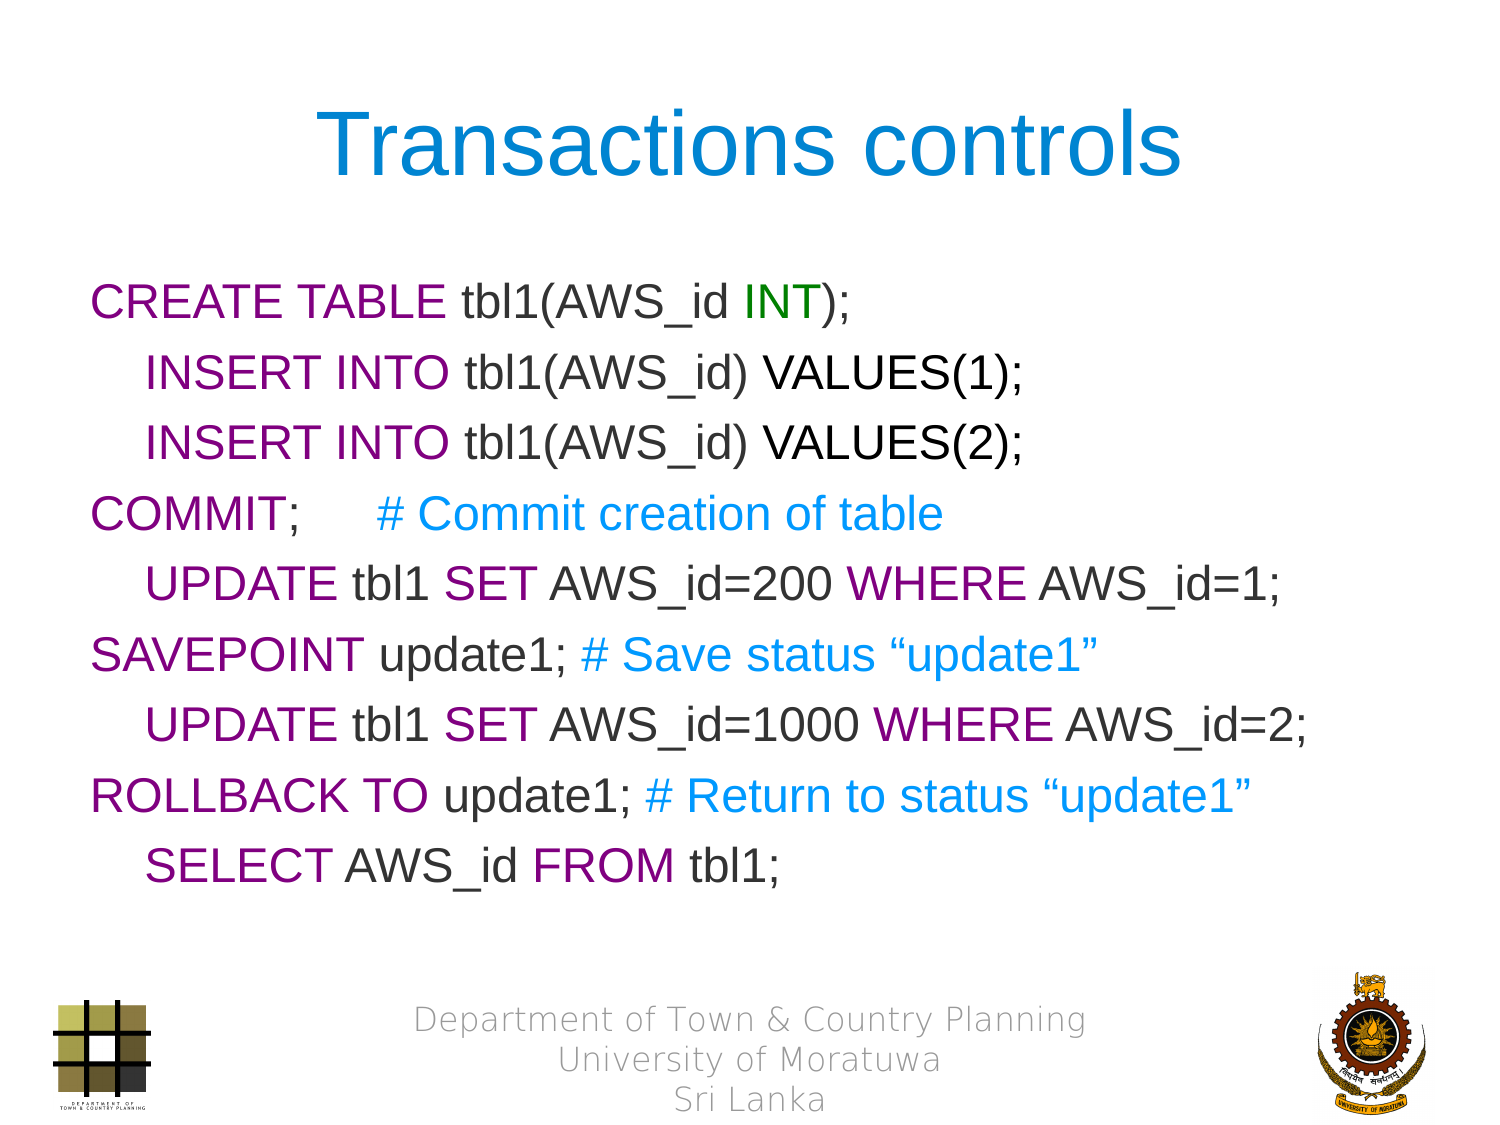

# Transactions controls
CREATE TABLE tbl1(AWS_id INT);
 INSERT INTO tbl1(AWS_id) VALUES(1);
 INSERT INTO tbl1(AWS_id) VALUES(2);
COMMIT; 		# Commit creation of table
 UPDATE tbl1 SET AWS_id=200 WHERE AWS_id=1;
SAVEPOINT update1; # Save status “update1”
 UPDATE tbl1 SET AWS_id=1000 WHERE AWS_id=2;
ROLLBACK TO update1; # Return to status “update1”
 SELECT AWS_id FROM tbl1;